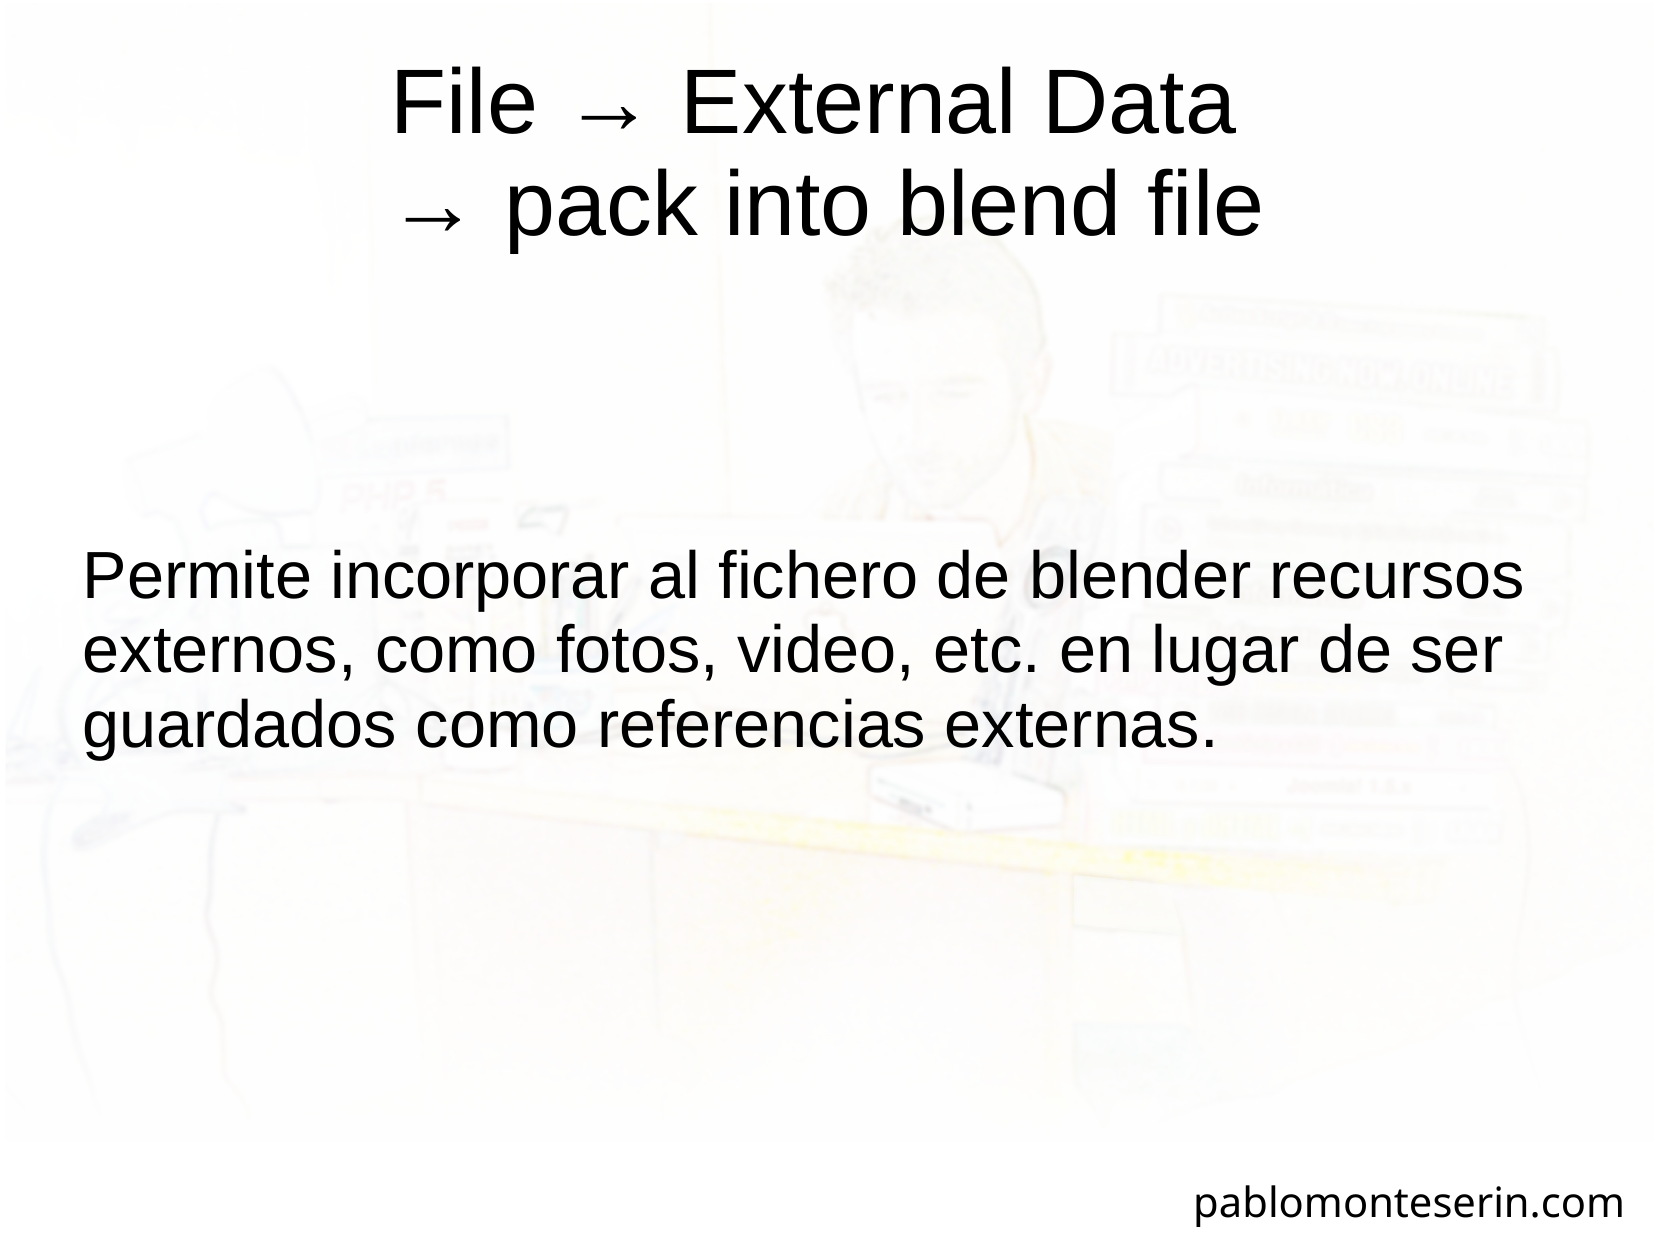

# File → External Data → pack into blend file
Permite incorporar al fichero de blender recursos externos, como fotos, video, etc. en lugar de ser guardados como referencias externas.